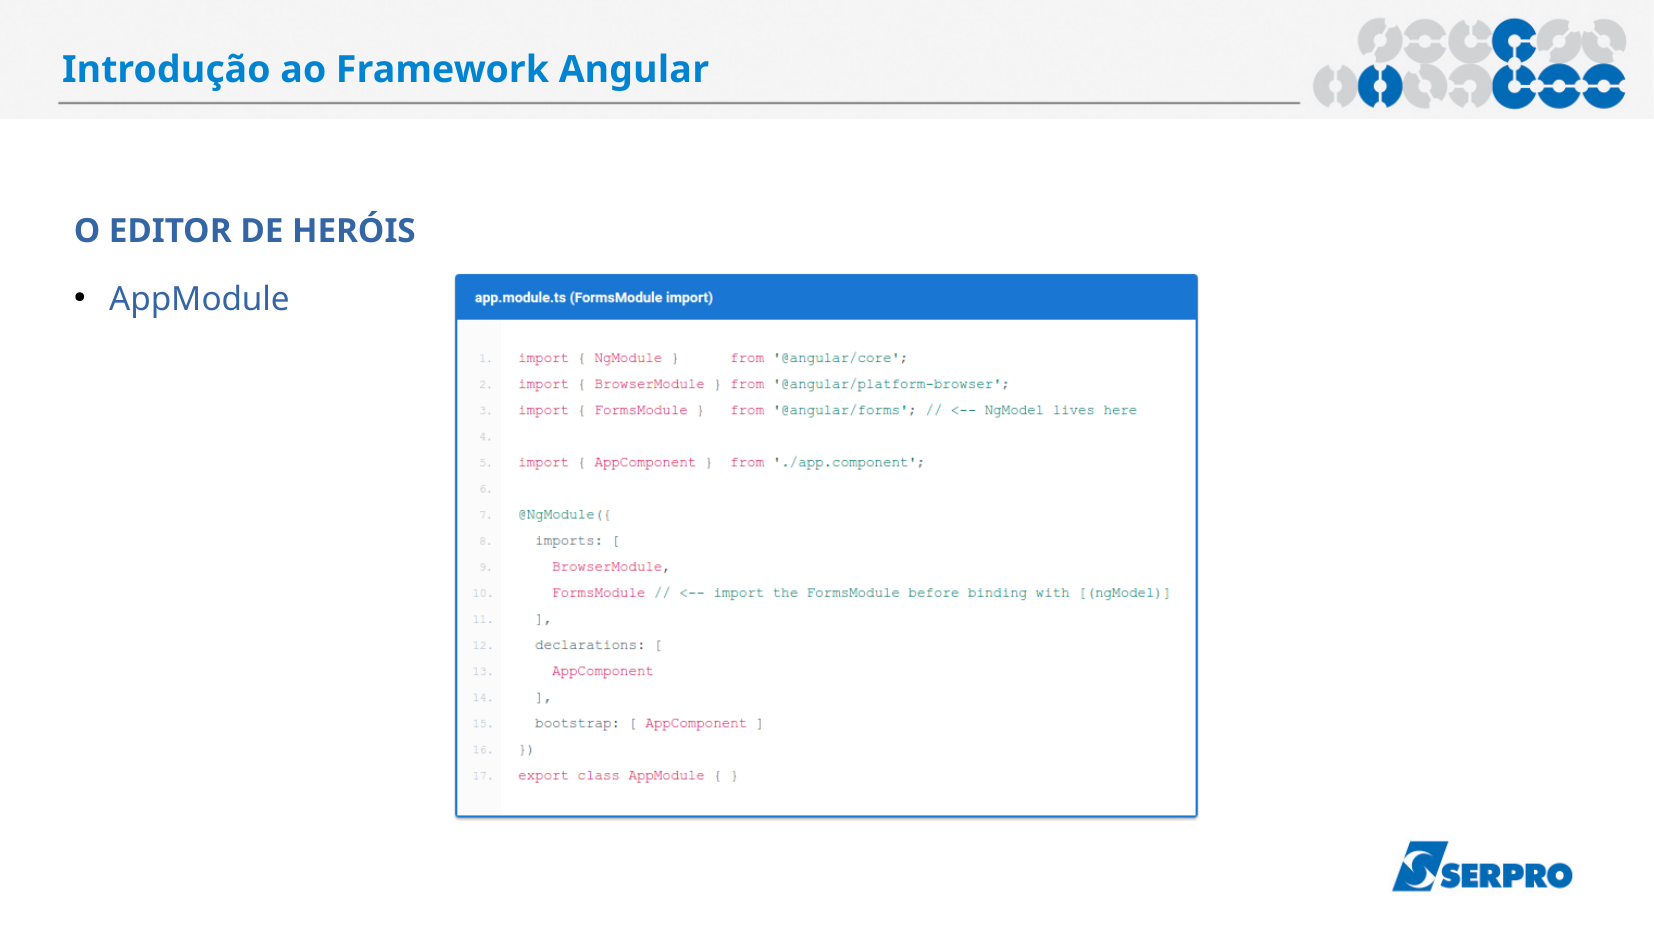

Introdução ao Framework Angular
O EDITOR DE HERÓIS
AppModule